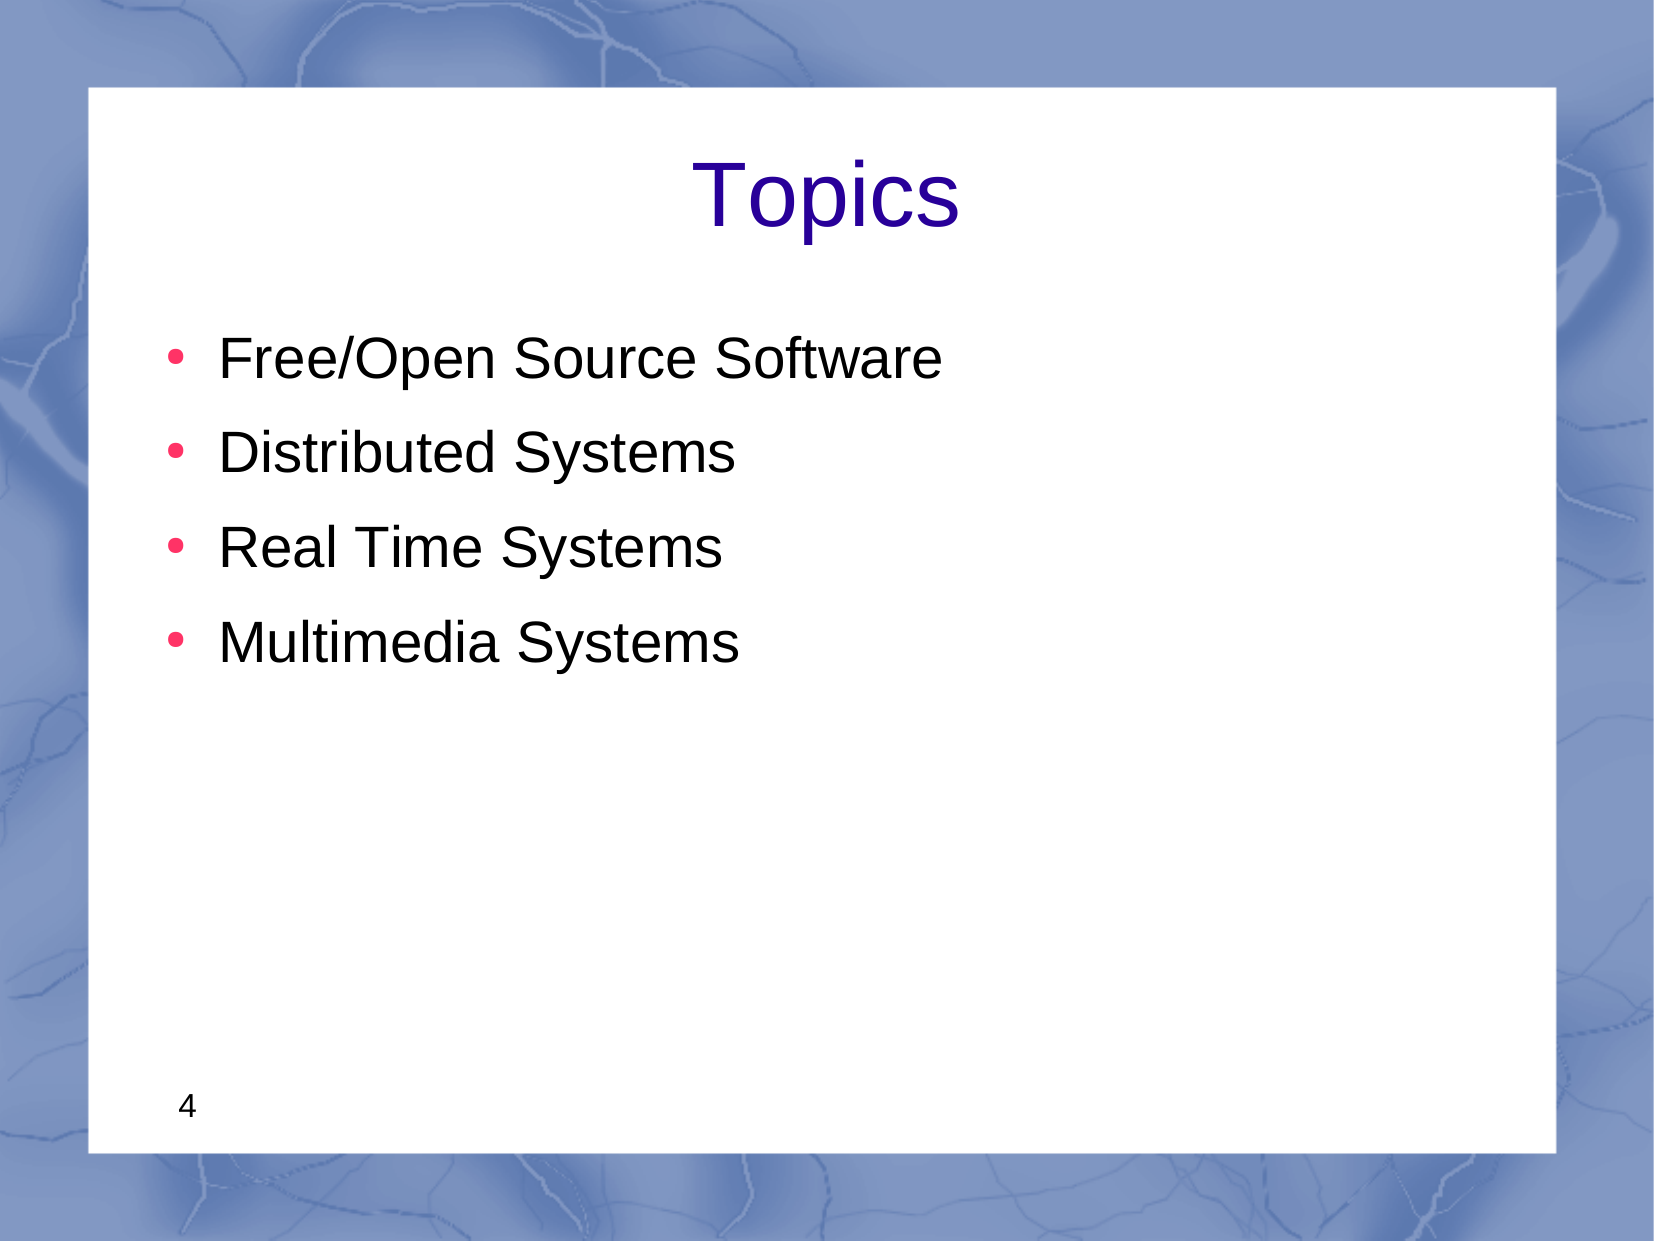

# Topics
Free/Open Source Software
Distributed Systems
Real Time Systems
Multimedia Systems
4